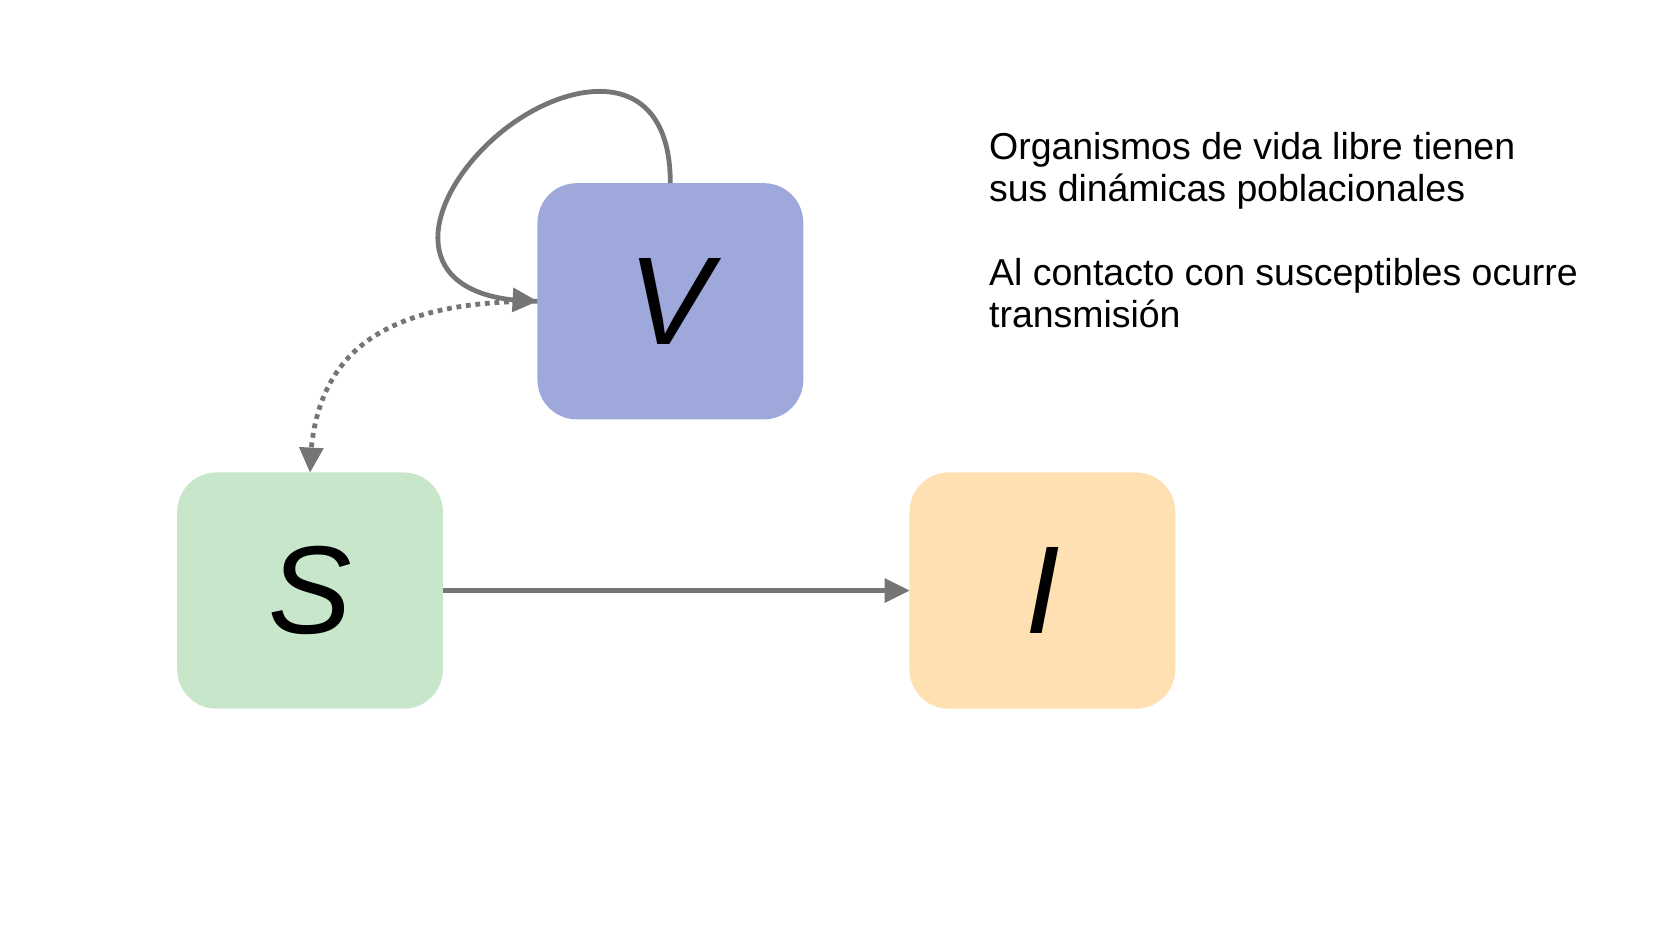

Organismos de vida libre tienen sus dinámicas poblacionales
Al contacto con susceptibles ocurre transmisión
V
S
I